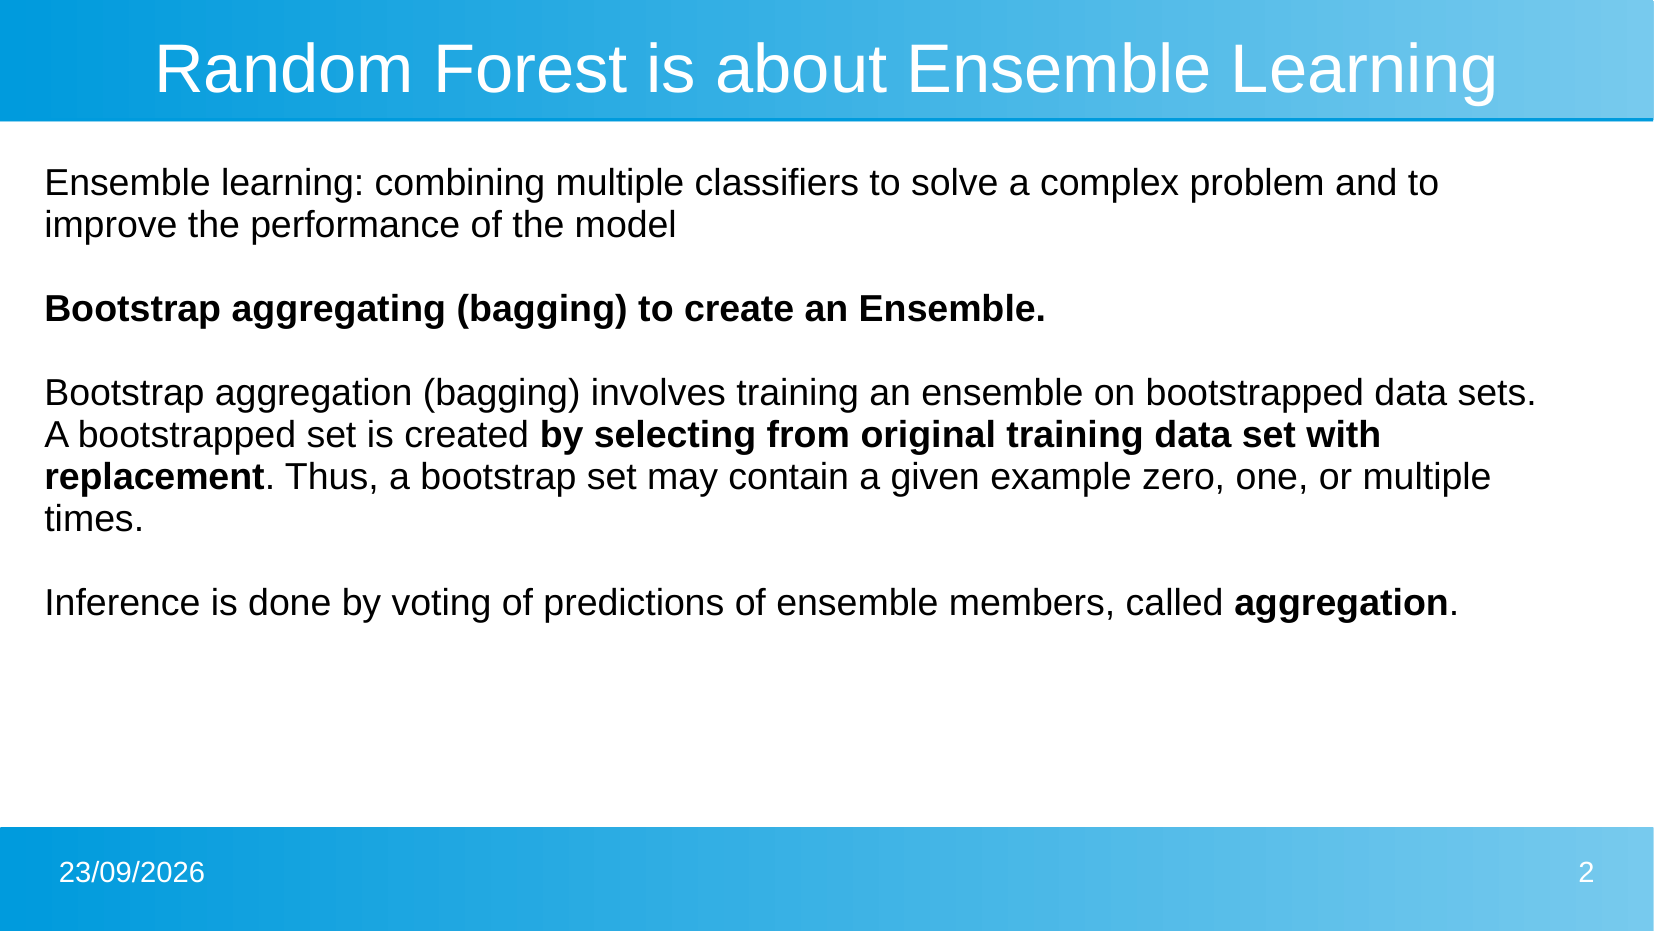

# Random Forest is about Ensemble Learning
Ensemble learning: combining multiple classifiers to solve a complex problem and to improve the performance of the model
Bootstrap aggregating (bagging) to create an Ensemble.
Bootstrap aggregation (bagging) involves training an ensemble on bootstrapped data sets. A bootstrapped set is created by selecting from original training data set with replacement. Thus, a bootstrap set may contain a given example zero, one, or multiple times.
Inference is done by voting of predictions of ensemble members, called aggregation.
2